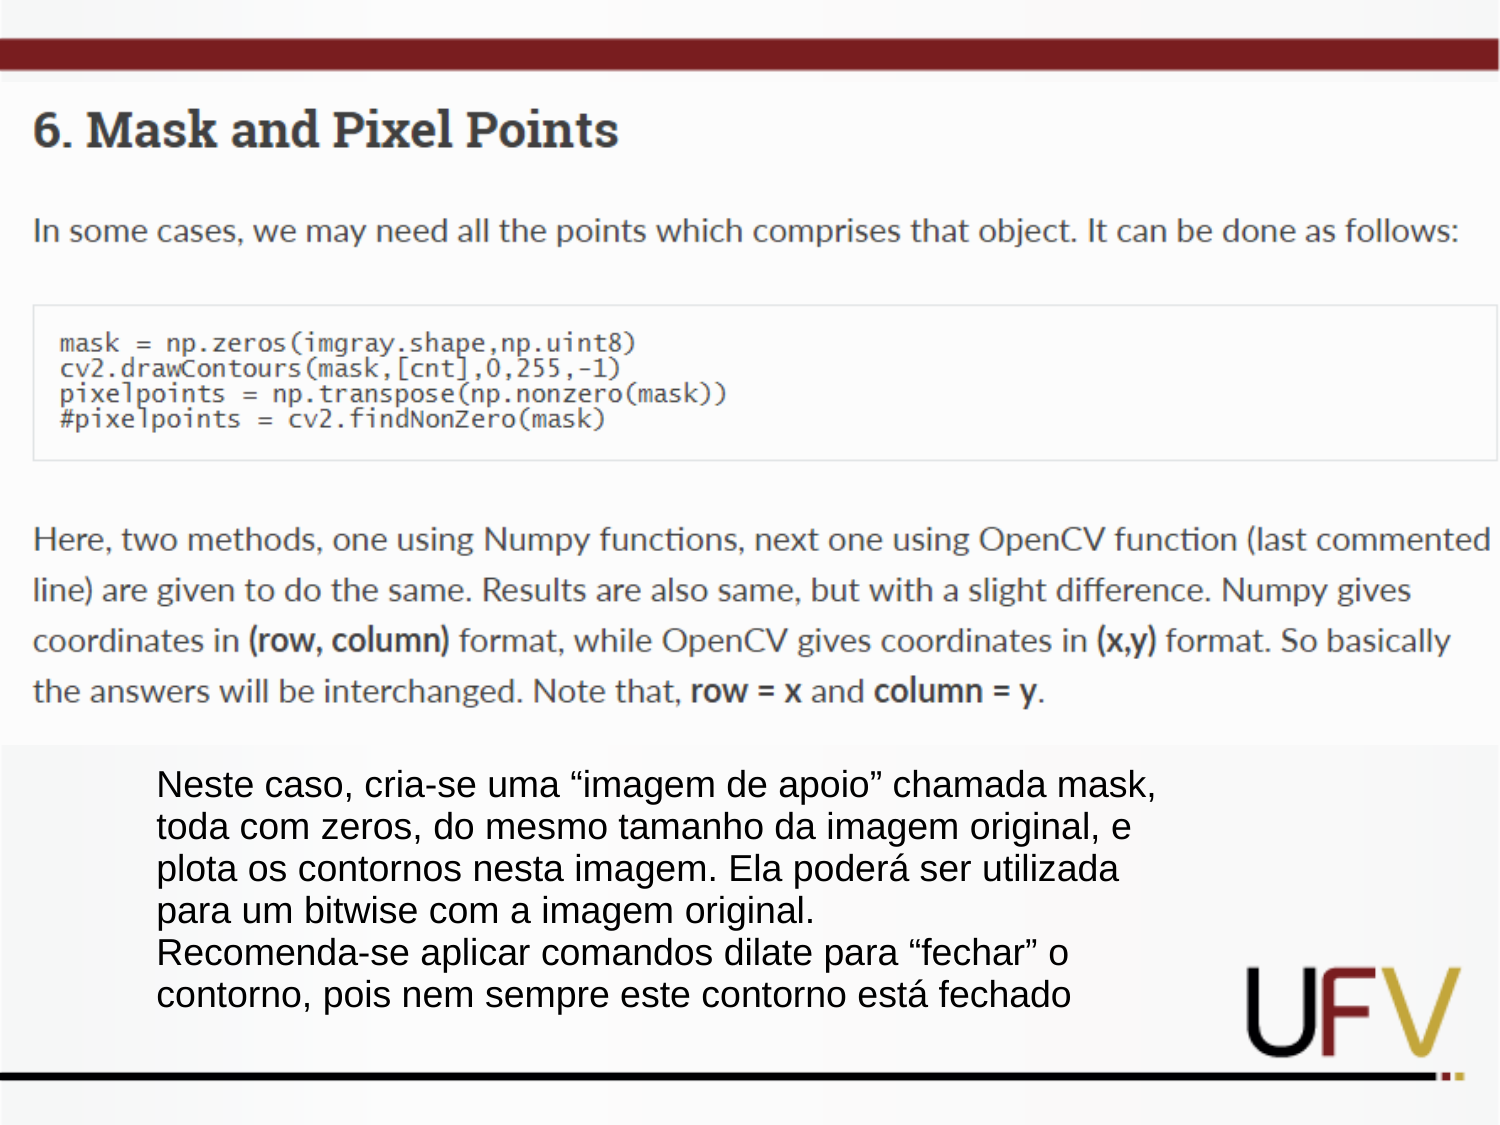

#
Neste caso, cria-se uma “imagem de apoio” chamada mask, toda com zeros, do mesmo tamanho da imagem original, e plota os contornos nesta imagem. Ela poderá ser utilizada para um bitwise com a imagem original.
Recomenda-se aplicar comandos dilate para “fechar” o contorno, pois nem sempre este contorno está fechado